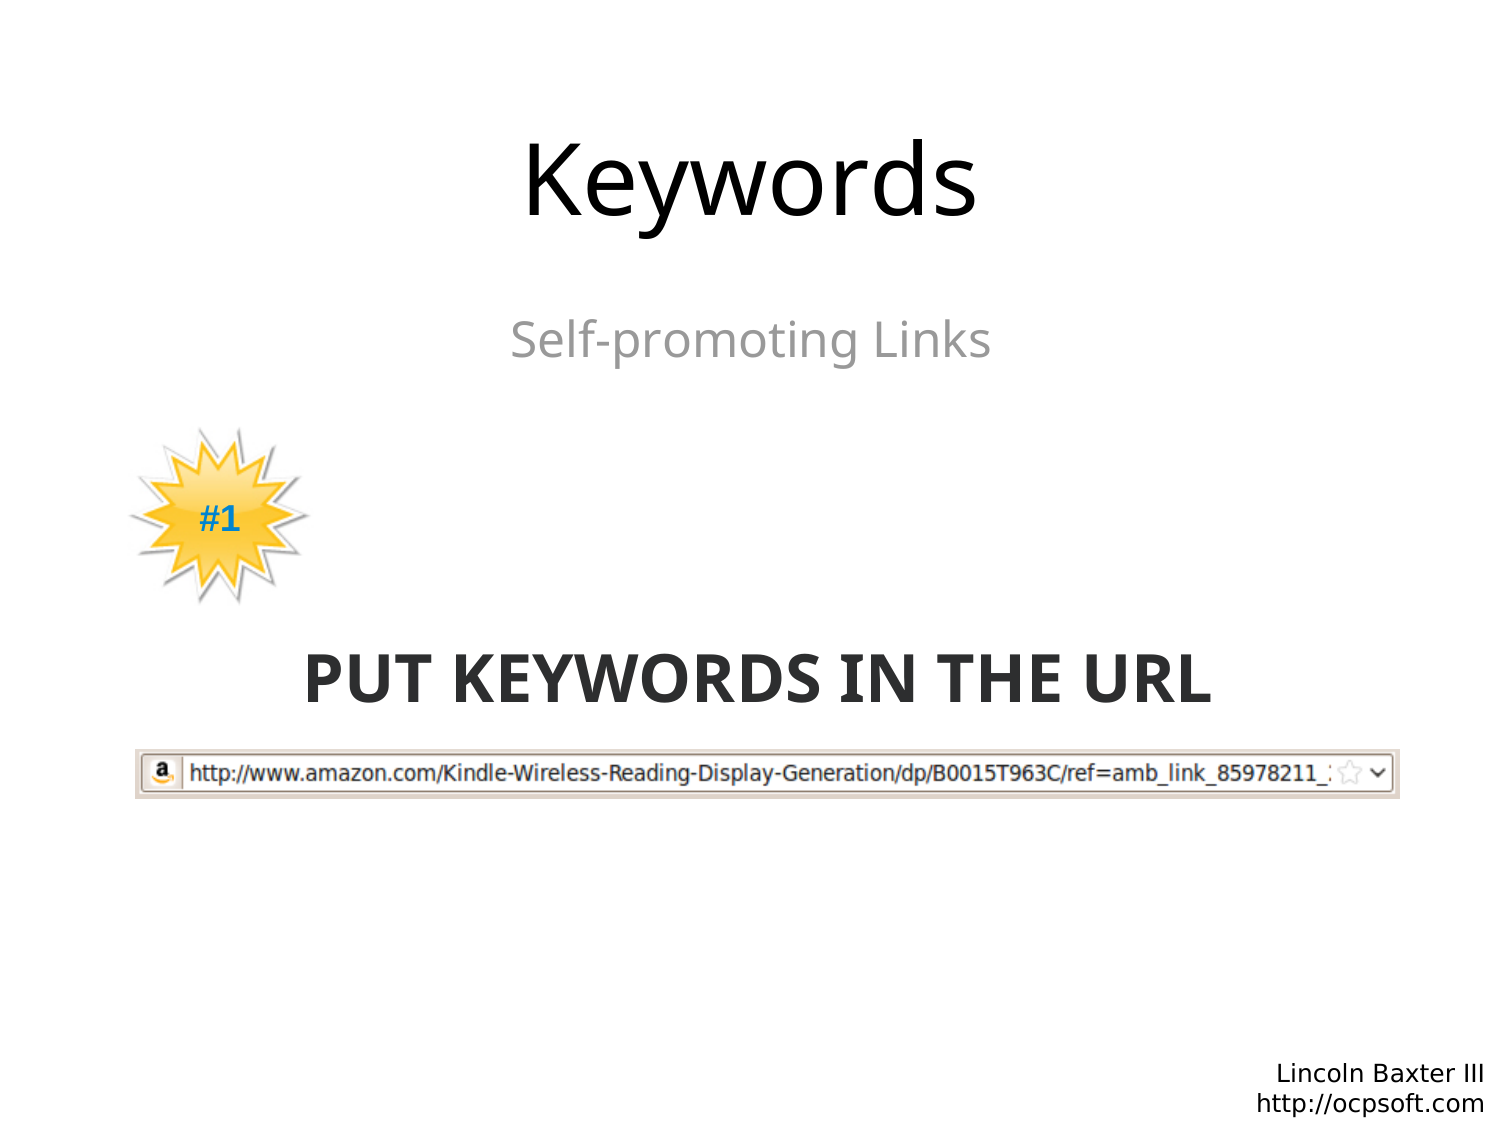

# Keywords
Self-promoting Links
 PUT KEYWORDS IN THE URL
#1